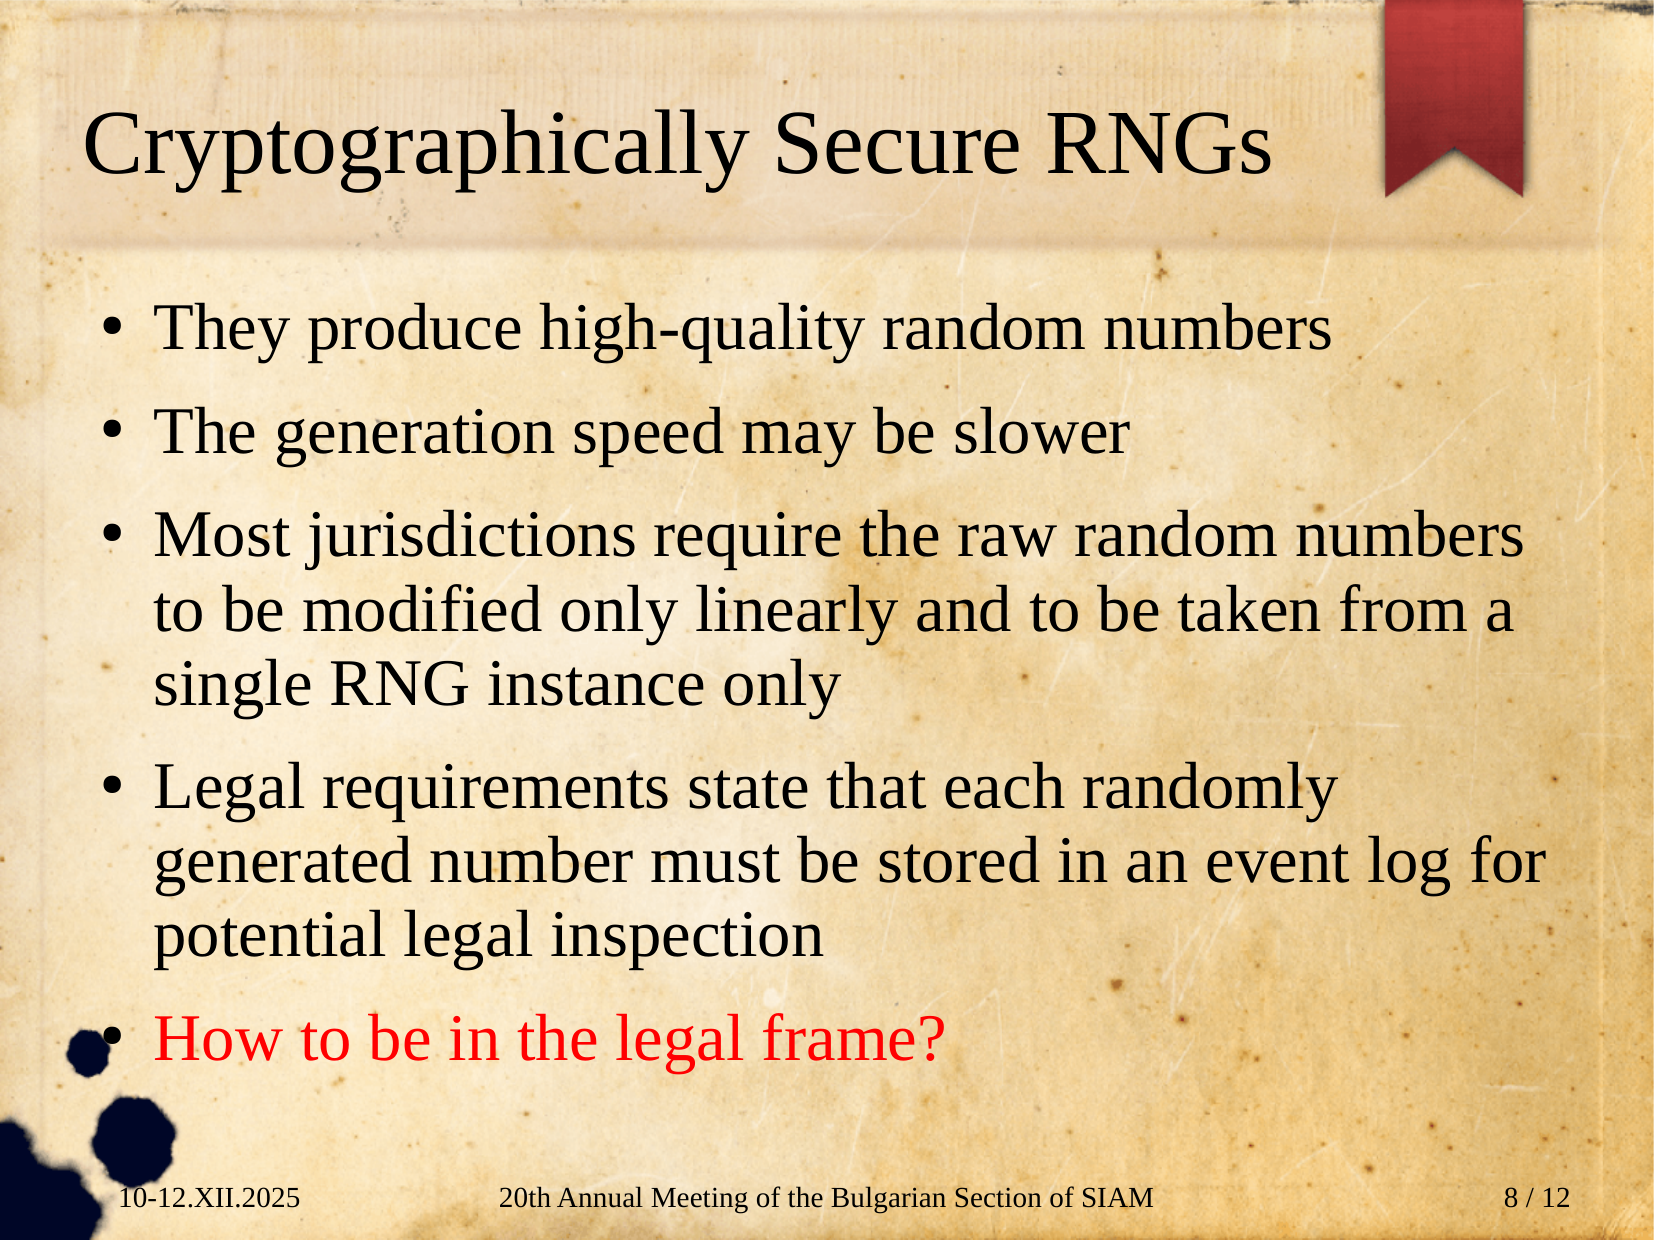

# Cryptographically Secure RNGs
They produce high-quality random numbers
The generation speed may be slower
Most jurisdictions require the raw random numbers to be modified only linearly and to be taken from a single RNG instance only
Legal requirements state that each randomly generated number must be stored in an event log for potential legal inspection
How to be in the legal frame?
10-12.XII.2025
20th Annual Meeting of the Bulgarian Section of SIAM
8